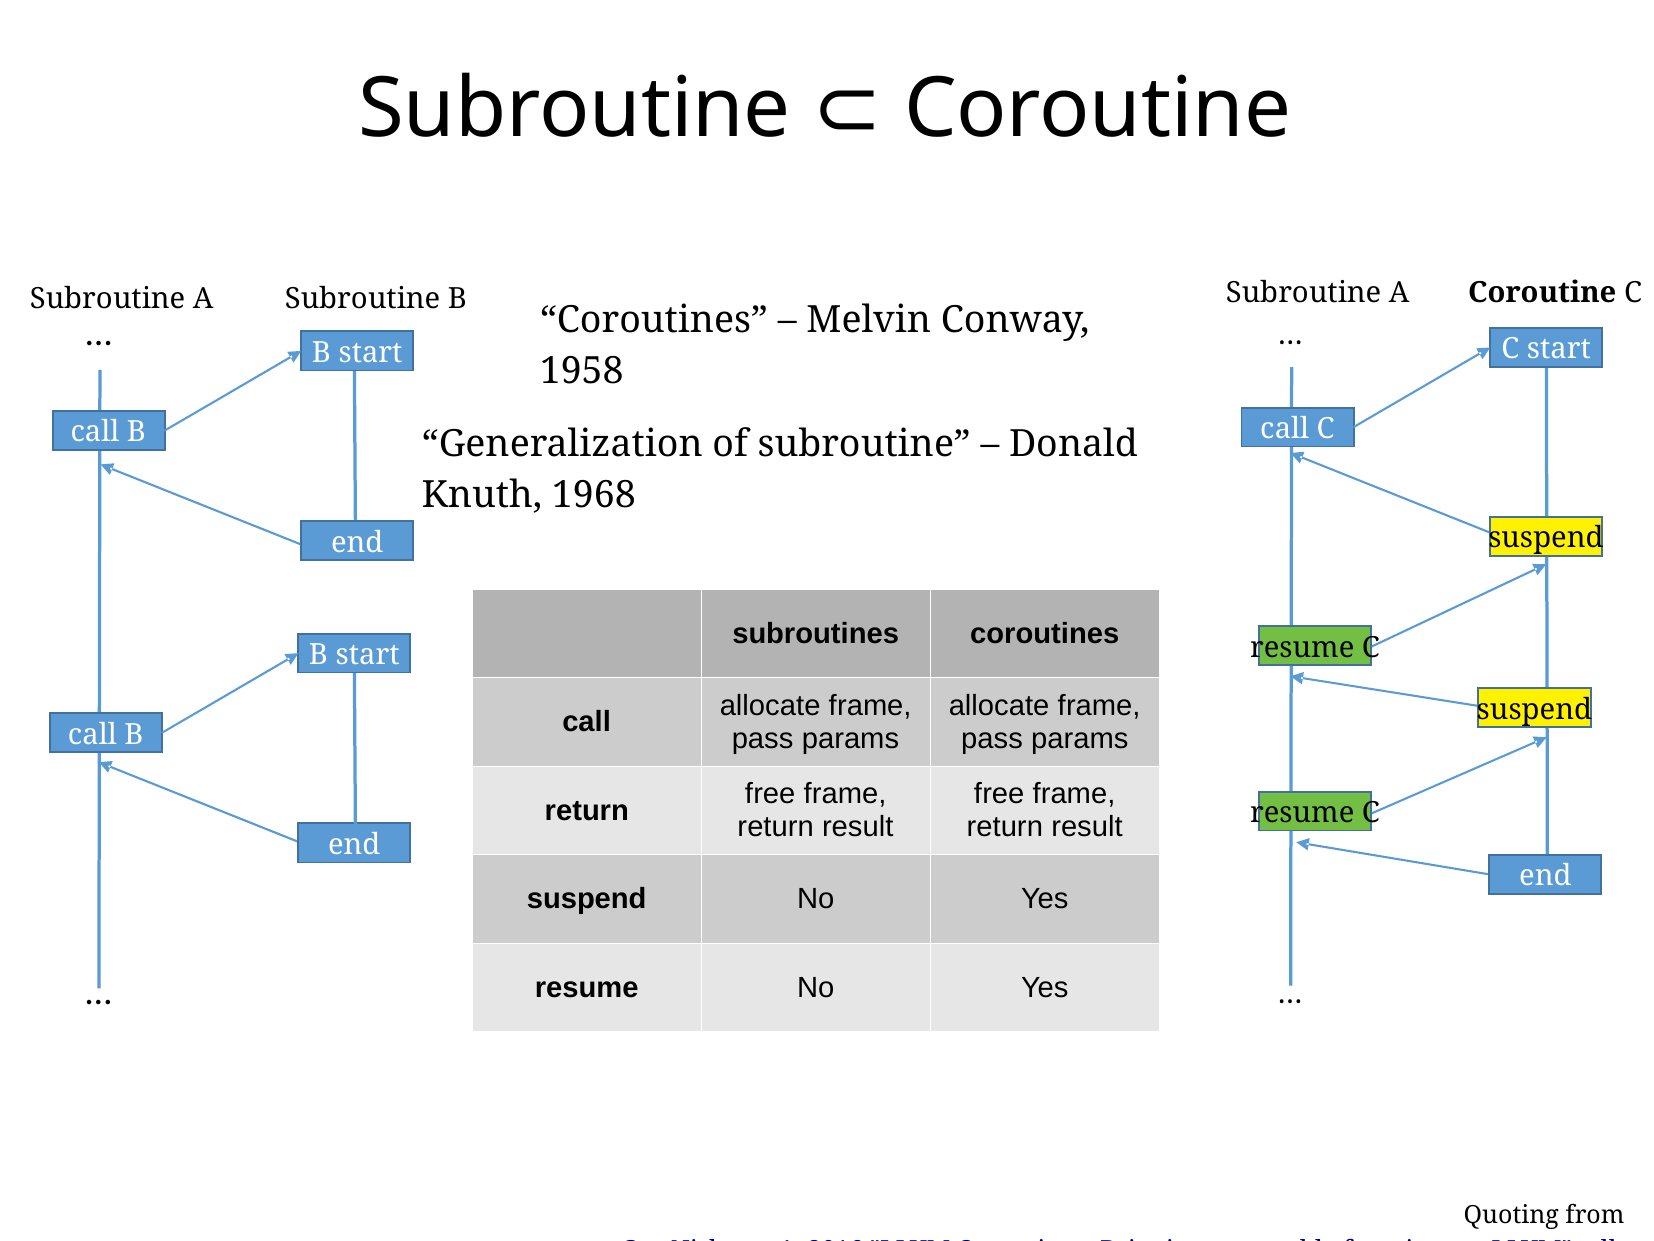

Subroutine ⊂ Coroutine
Coroutine C
Subroutine A
…
C start
call C
suspend
resume C
suspend
resume C
end
…
Subroutine A
Subroutine B
…
B start
call B
end
B start
call B
end
…
“Coroutines” – Melvin Conway, 1958
“Generalization of subroutine” – Donald Knuth, 1968
| | subroutines | coroutines |
| --- | --- | --- |
| call | allocate frame, pass params | allocate frame, pass params |
| return | free frame, return result | free frame, return result |
| suspend | No | Yes |
| resume | No | Yes |
Quoting from Gor Nishanov's 2016 "LLVM Coroutines: Bringing resumable functions to LLVM" talk.